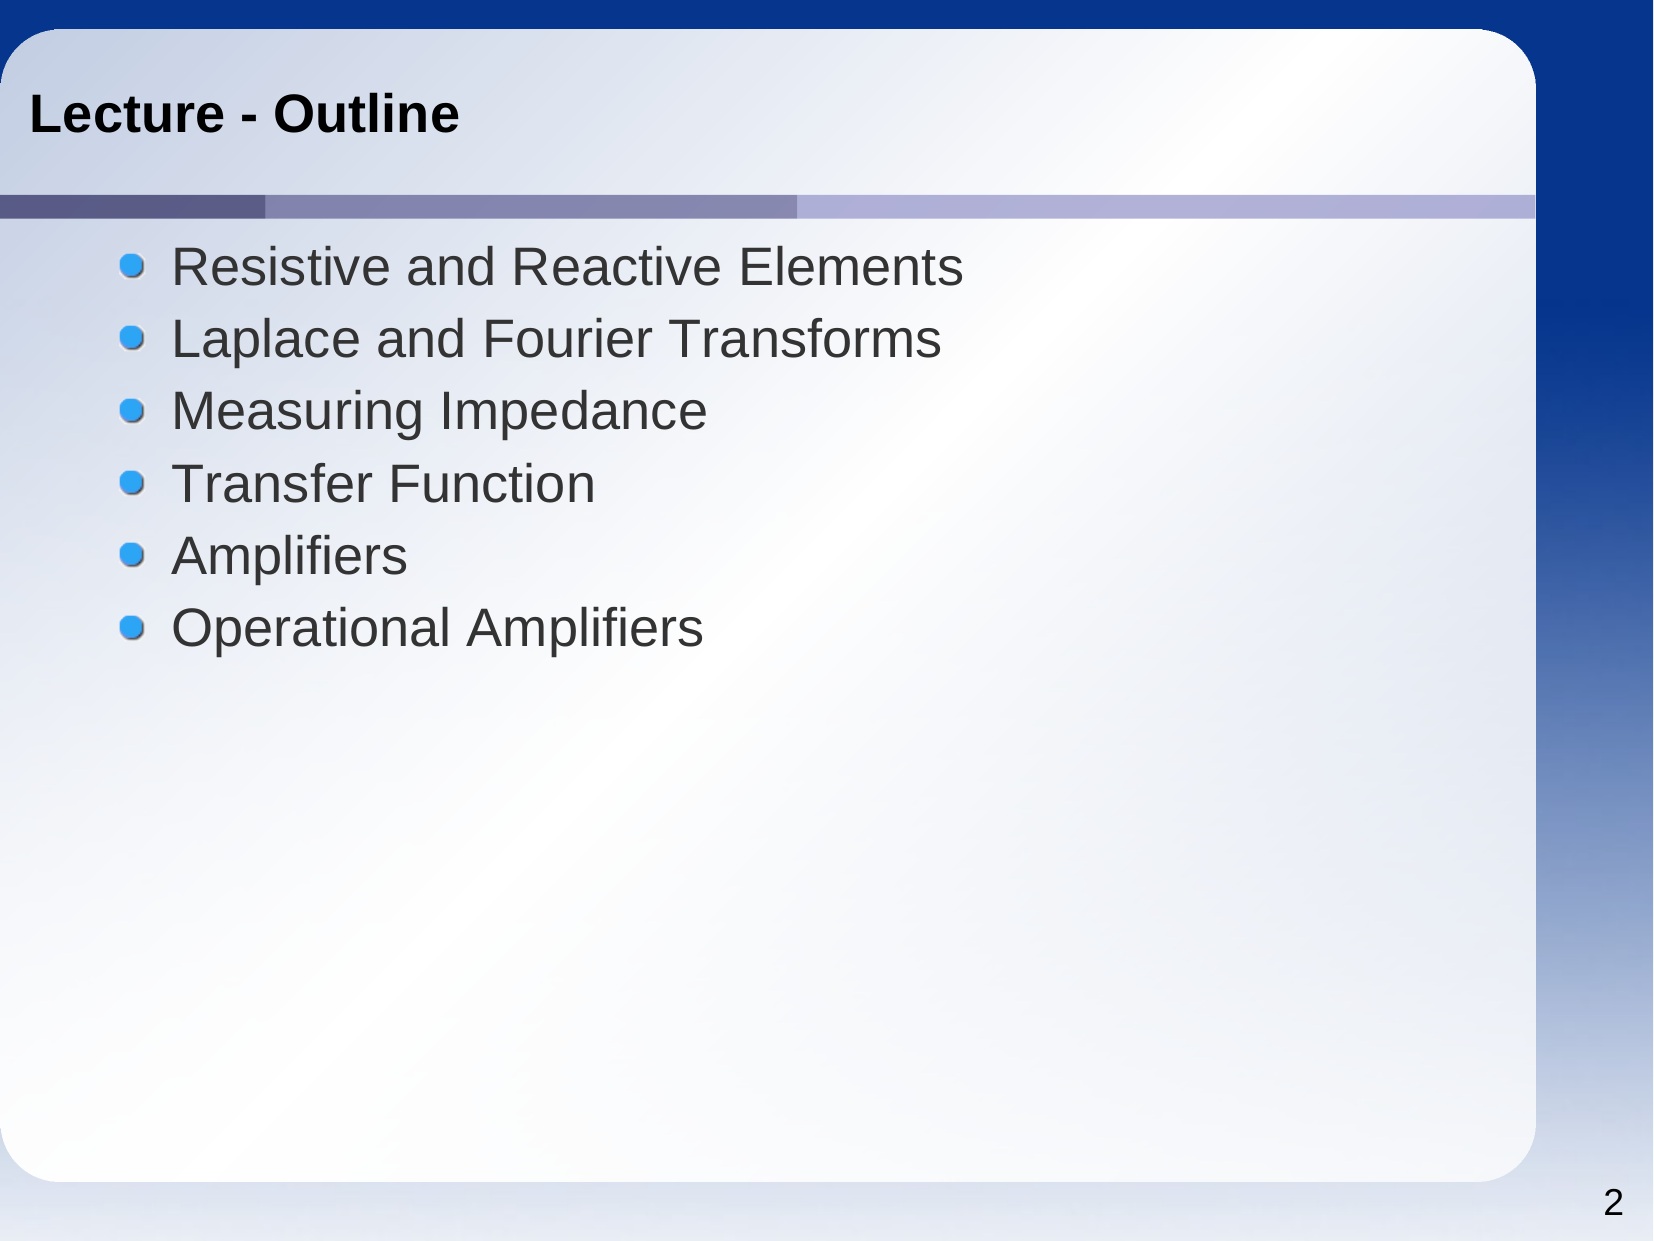

# Lecture - Outline
Resistive and Reactive Elements
Laplace and Fourier Transforms
Measuring Impedance
Transfer Function
Amplifiers
Operational Amplifiers
2